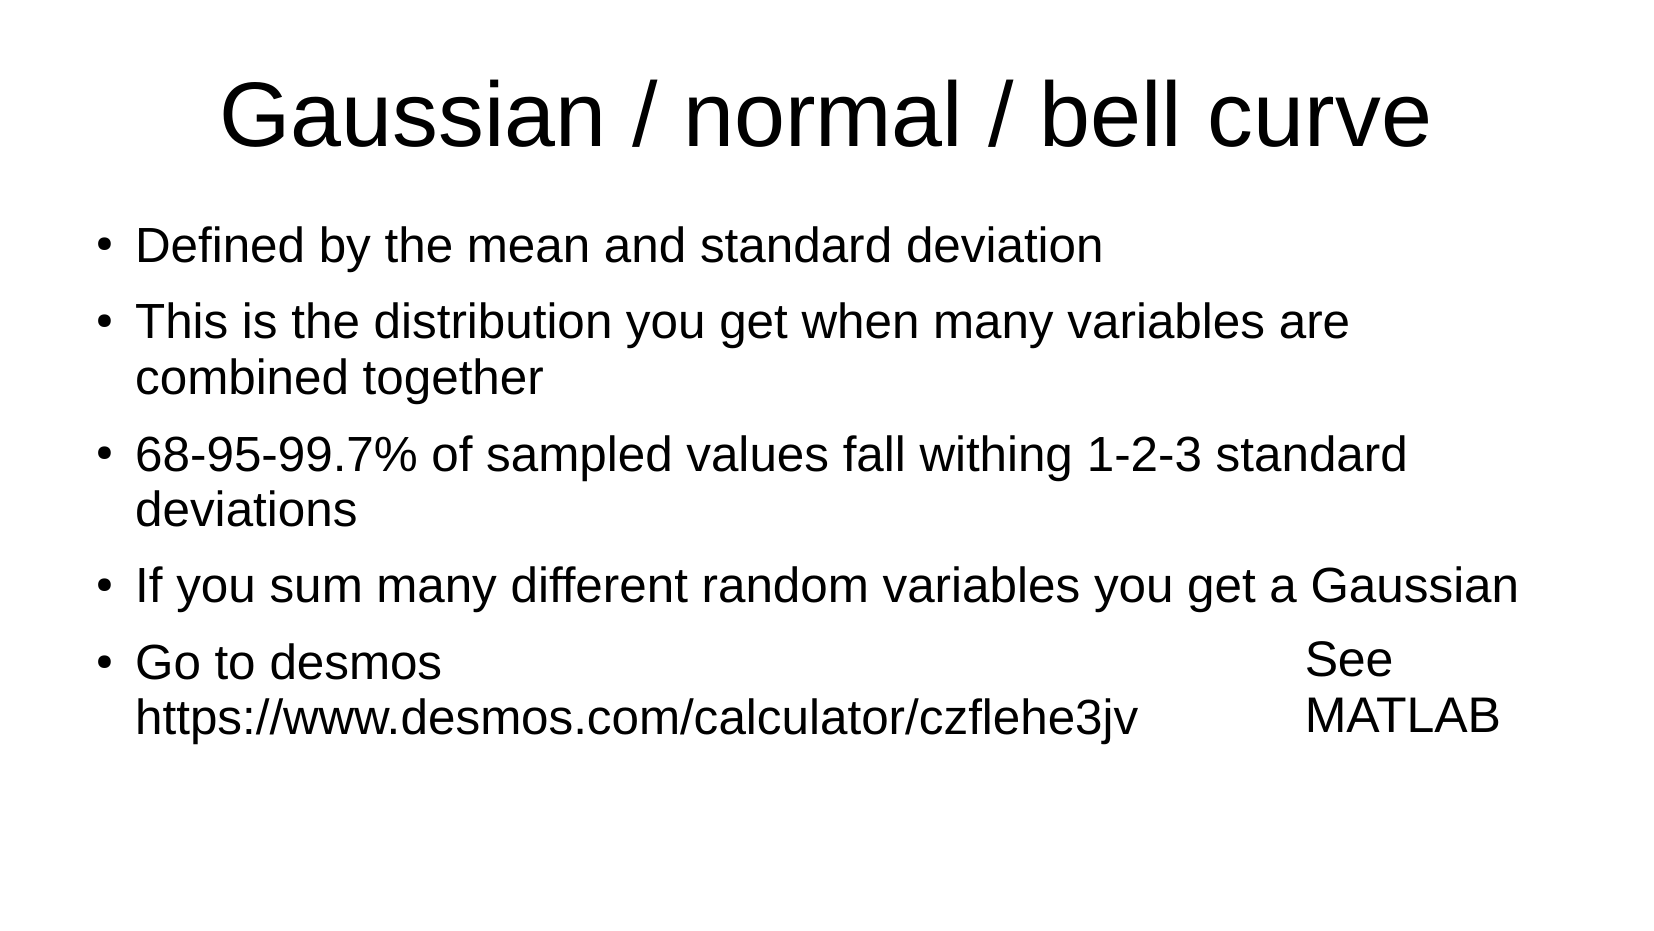

# Gaussian / normal / bell curve
Defined by the mean and standard deviation
This is the distribution you get when many variables are combined together
68-95-99.7% of sampled values fall withing 1-2-3 standard deviations
If you sum many different random variables you get a Gaussian
Go to desmos
https://www.desmos.com/calculator/czflehe3jv
See MATLAB